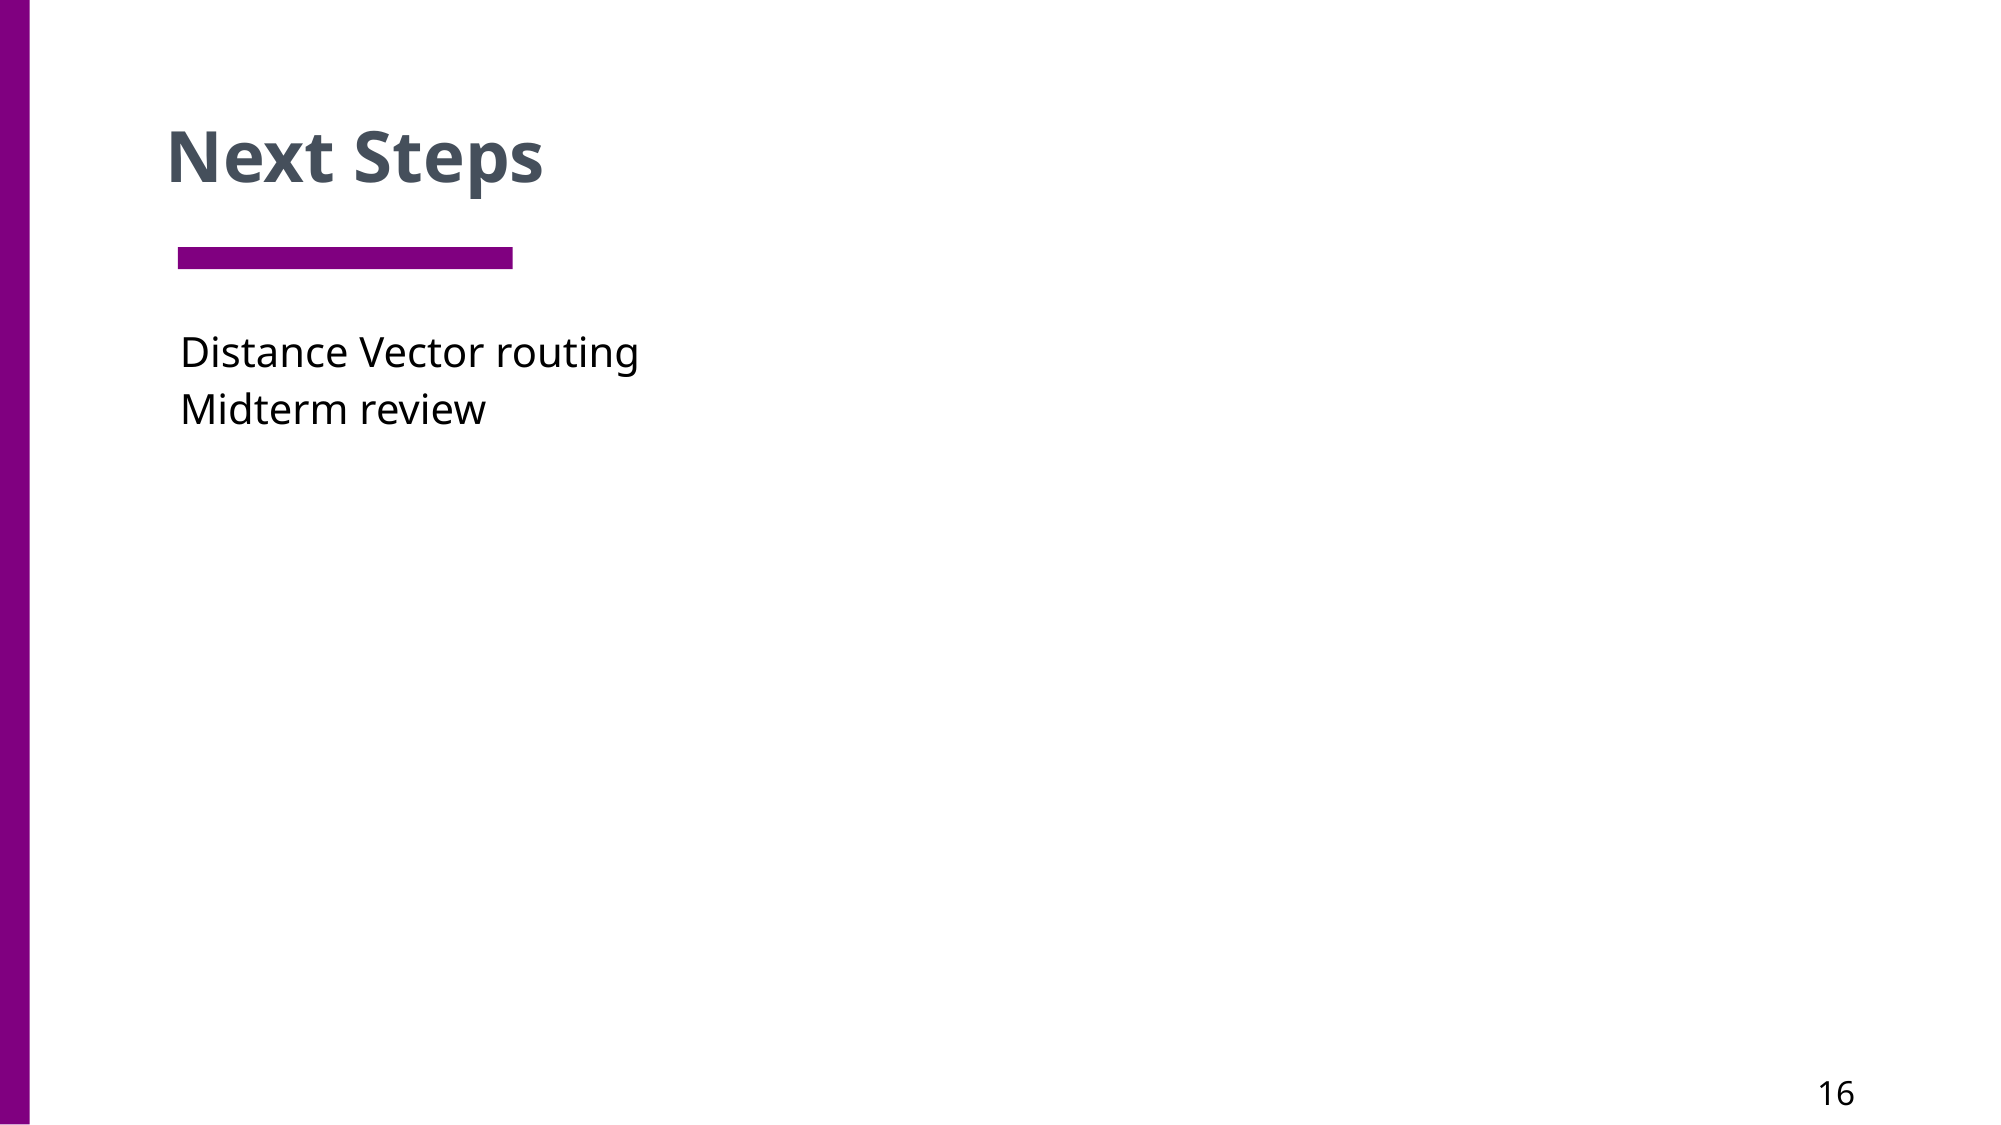

Next Steps
Distance Vector routing
Midterm review